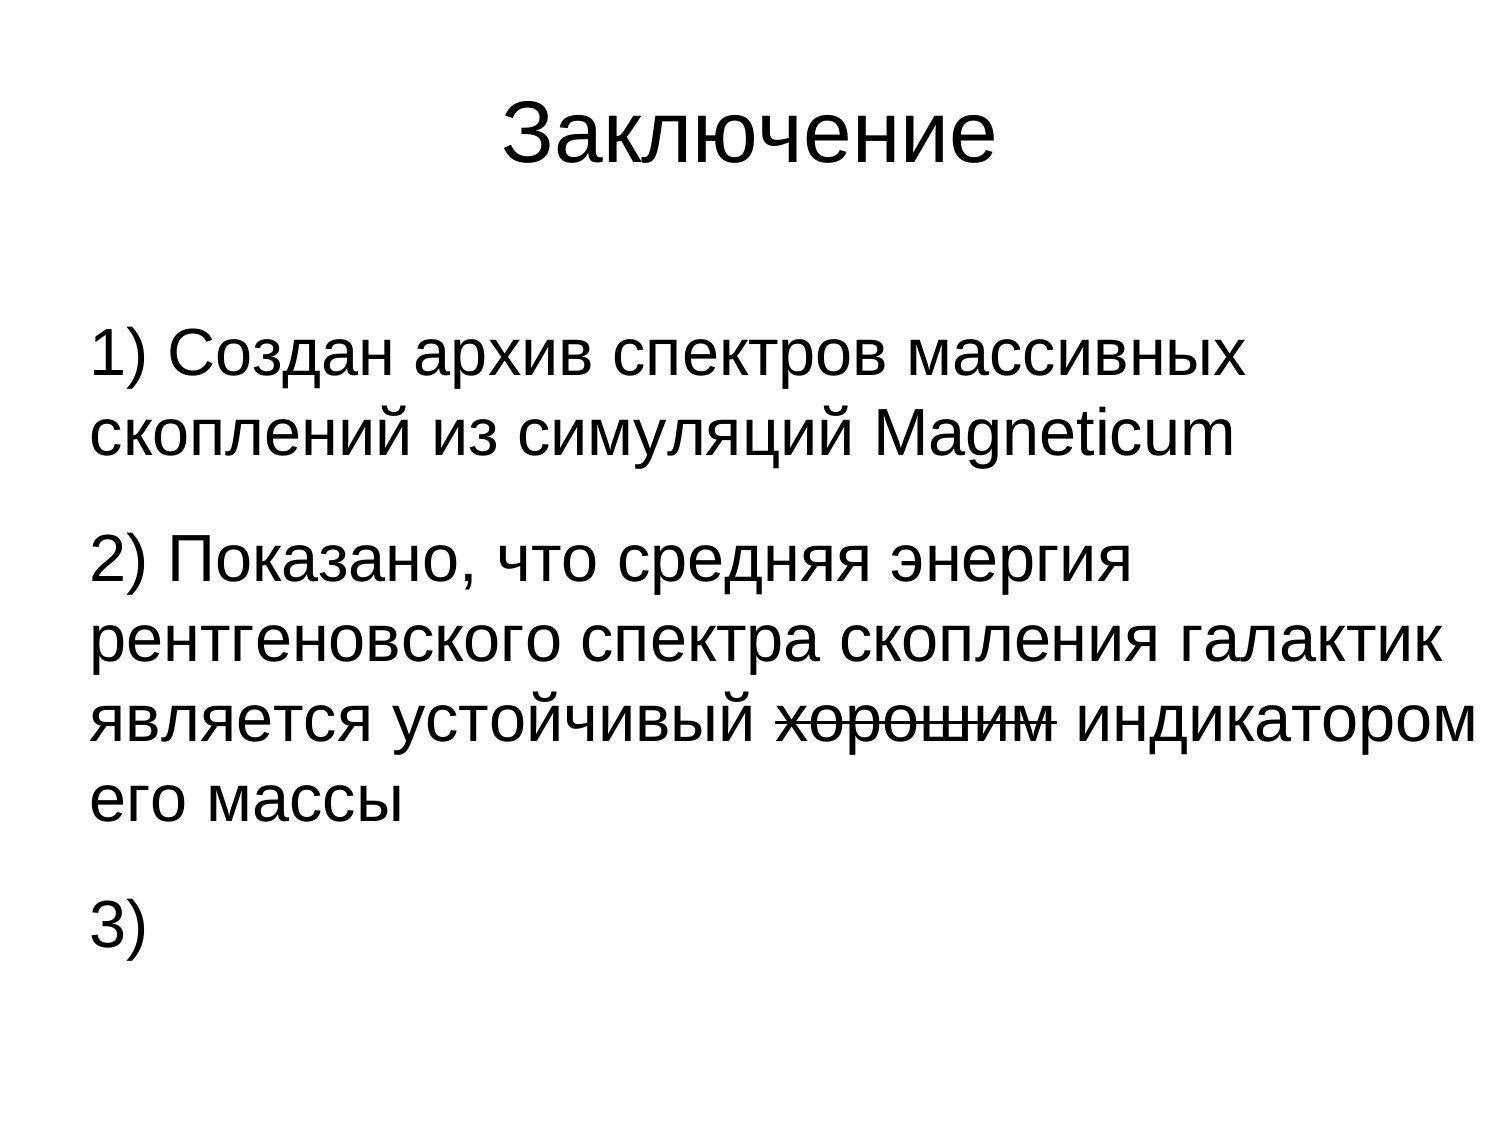

# Заключение
1) Создан архив спектров массивных скоплений из симуляций Magneticum
2) Показано, что средняя энергия рентгеновского спектра скопления галактик является устойчивый хорошим индикатором его массы
3)